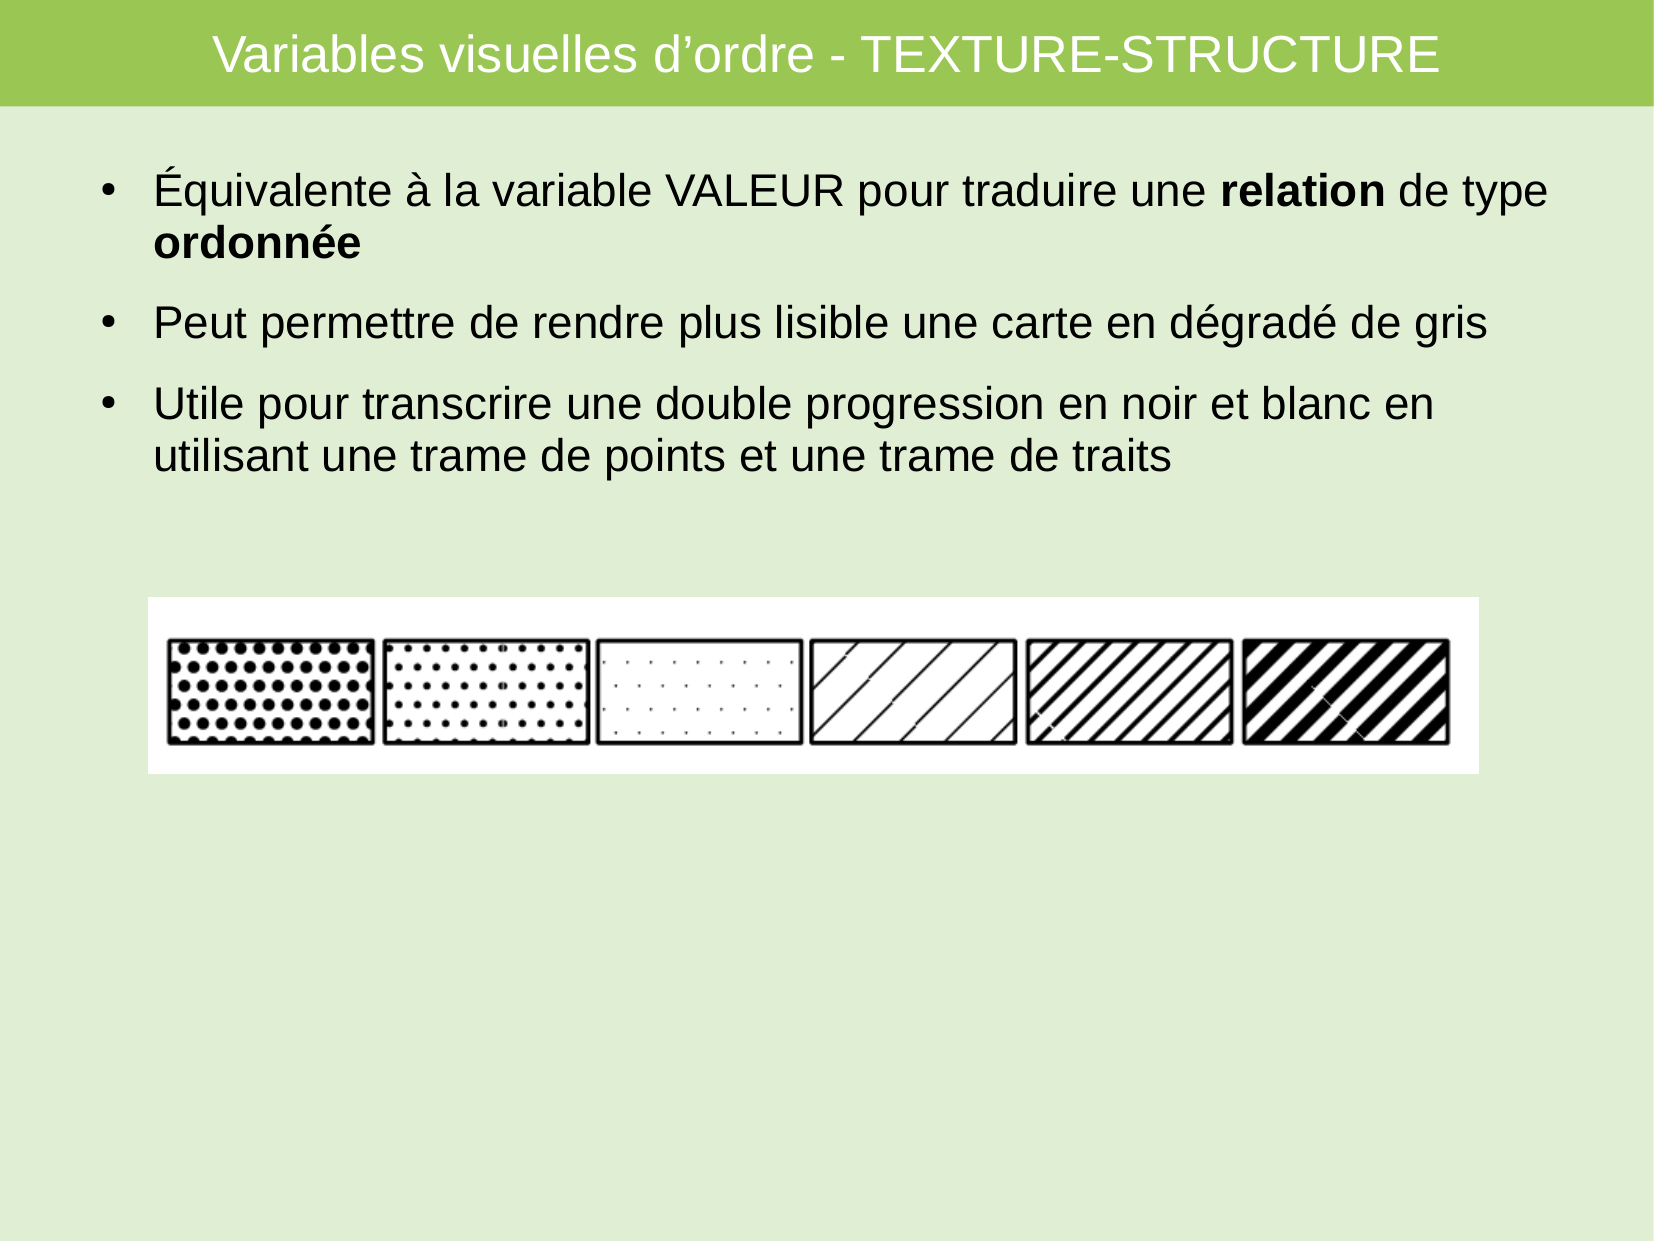

# Variables visuelles d’ordre - TEXTURE-STRUCTURE
Équivalente à la variable VALEUR pour traduire une relation de type ordonnée
Peut permettre de rendre plus lisible une carte en dégradé de gris
Utile pour transcrire une double progression en noir et blanc en utilisant une trame de points et une trame de traits